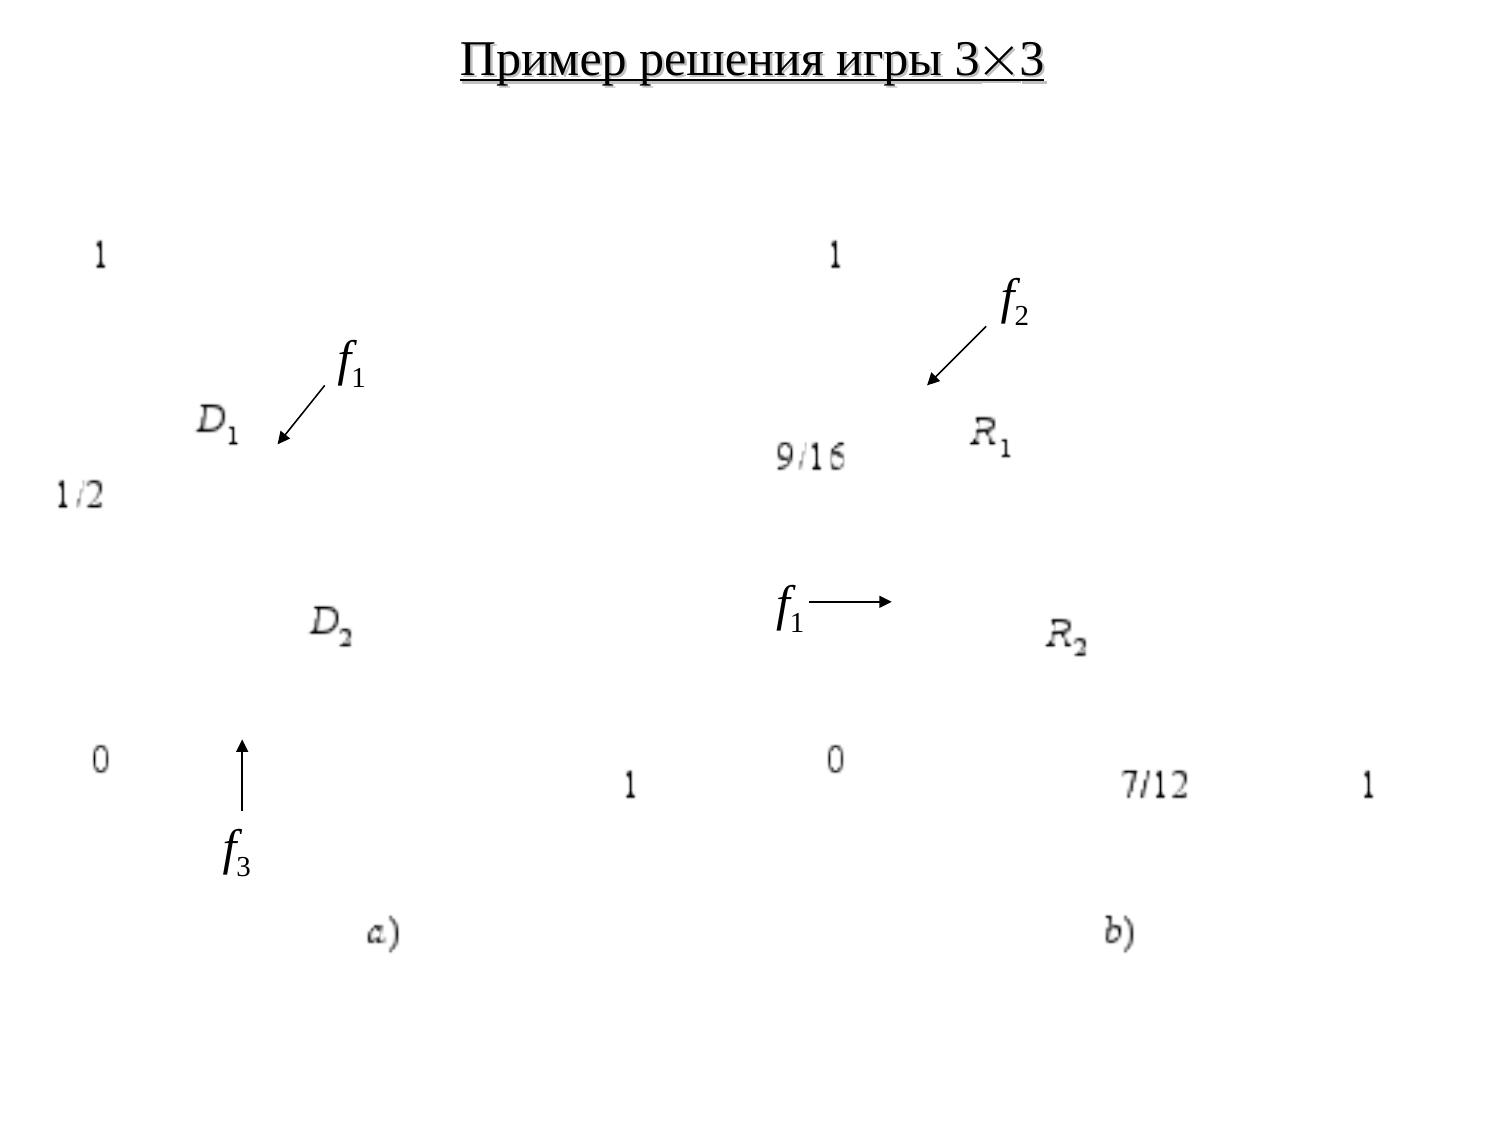

Пример решения игры 33
f2
f1
f1
f3